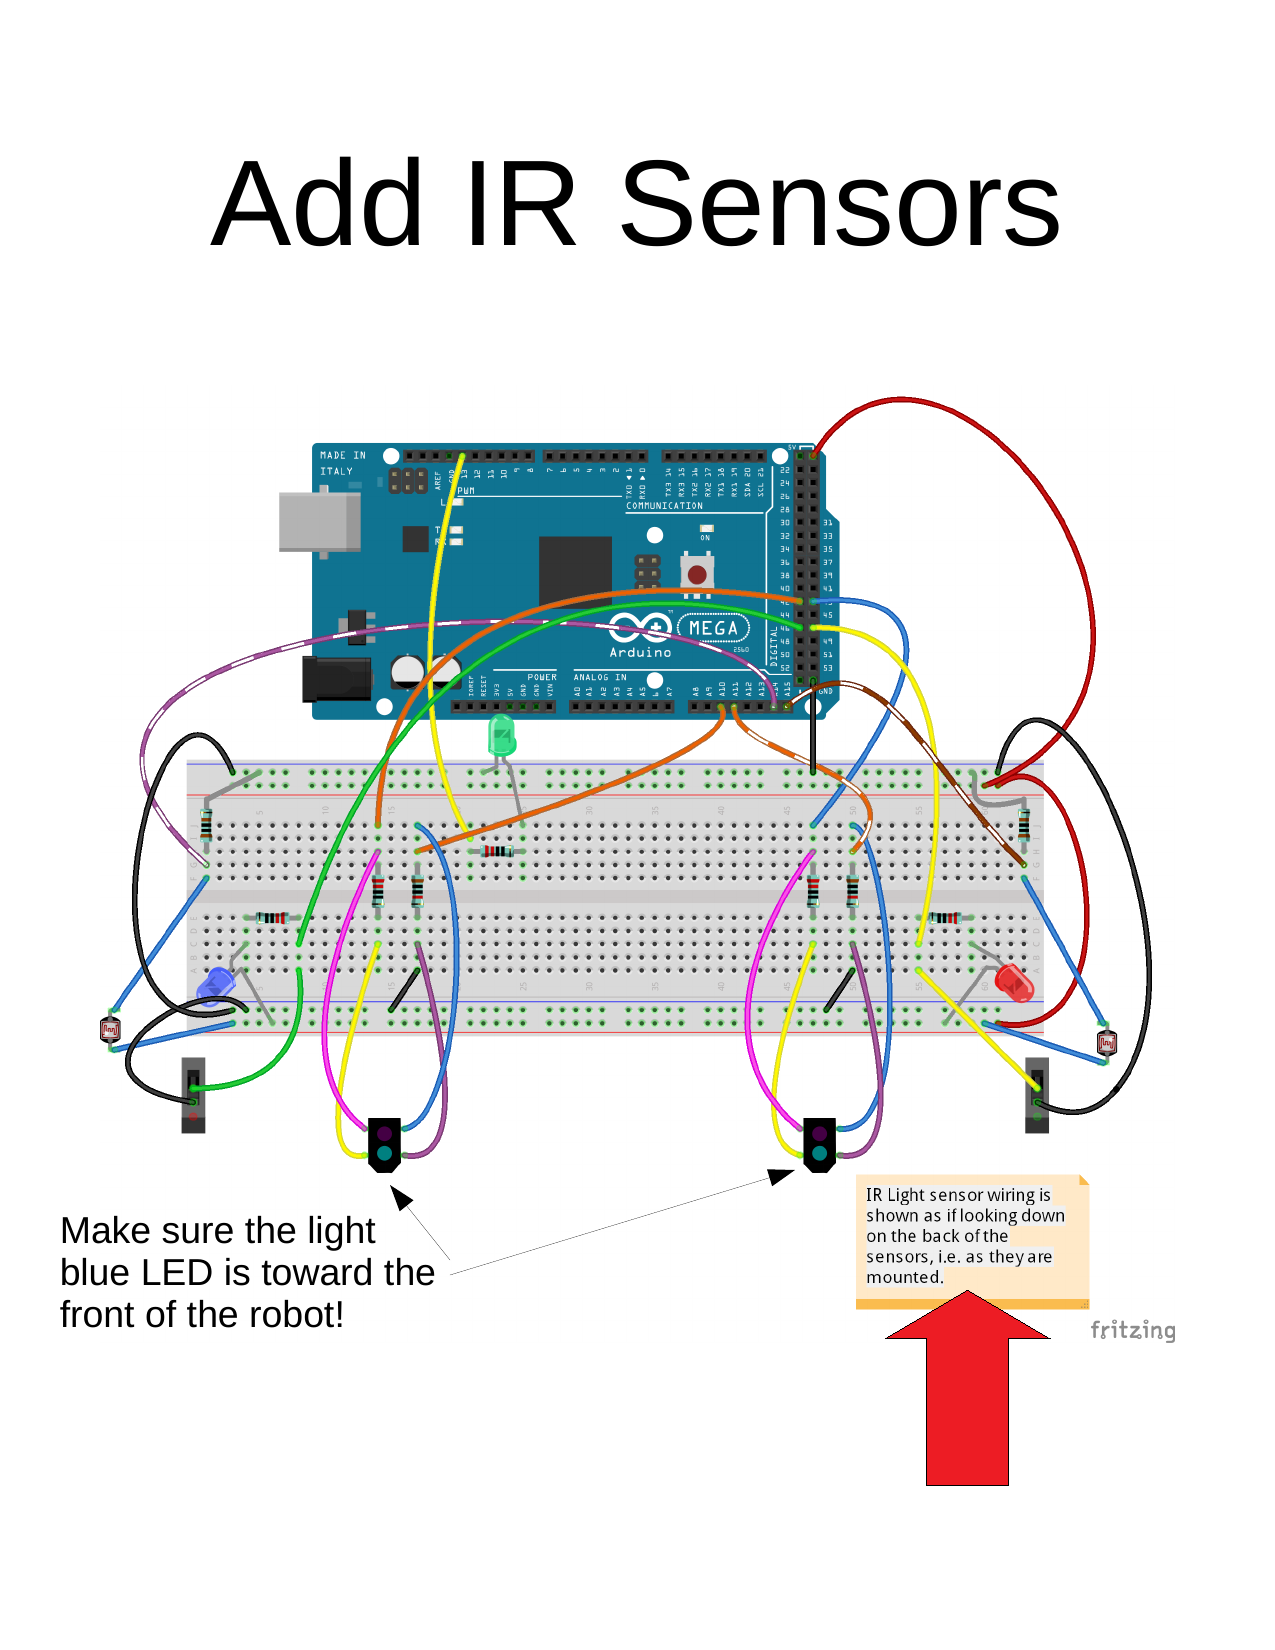

# Add IR Sensors
Make sure the light blue LED is toward the front of the robot!